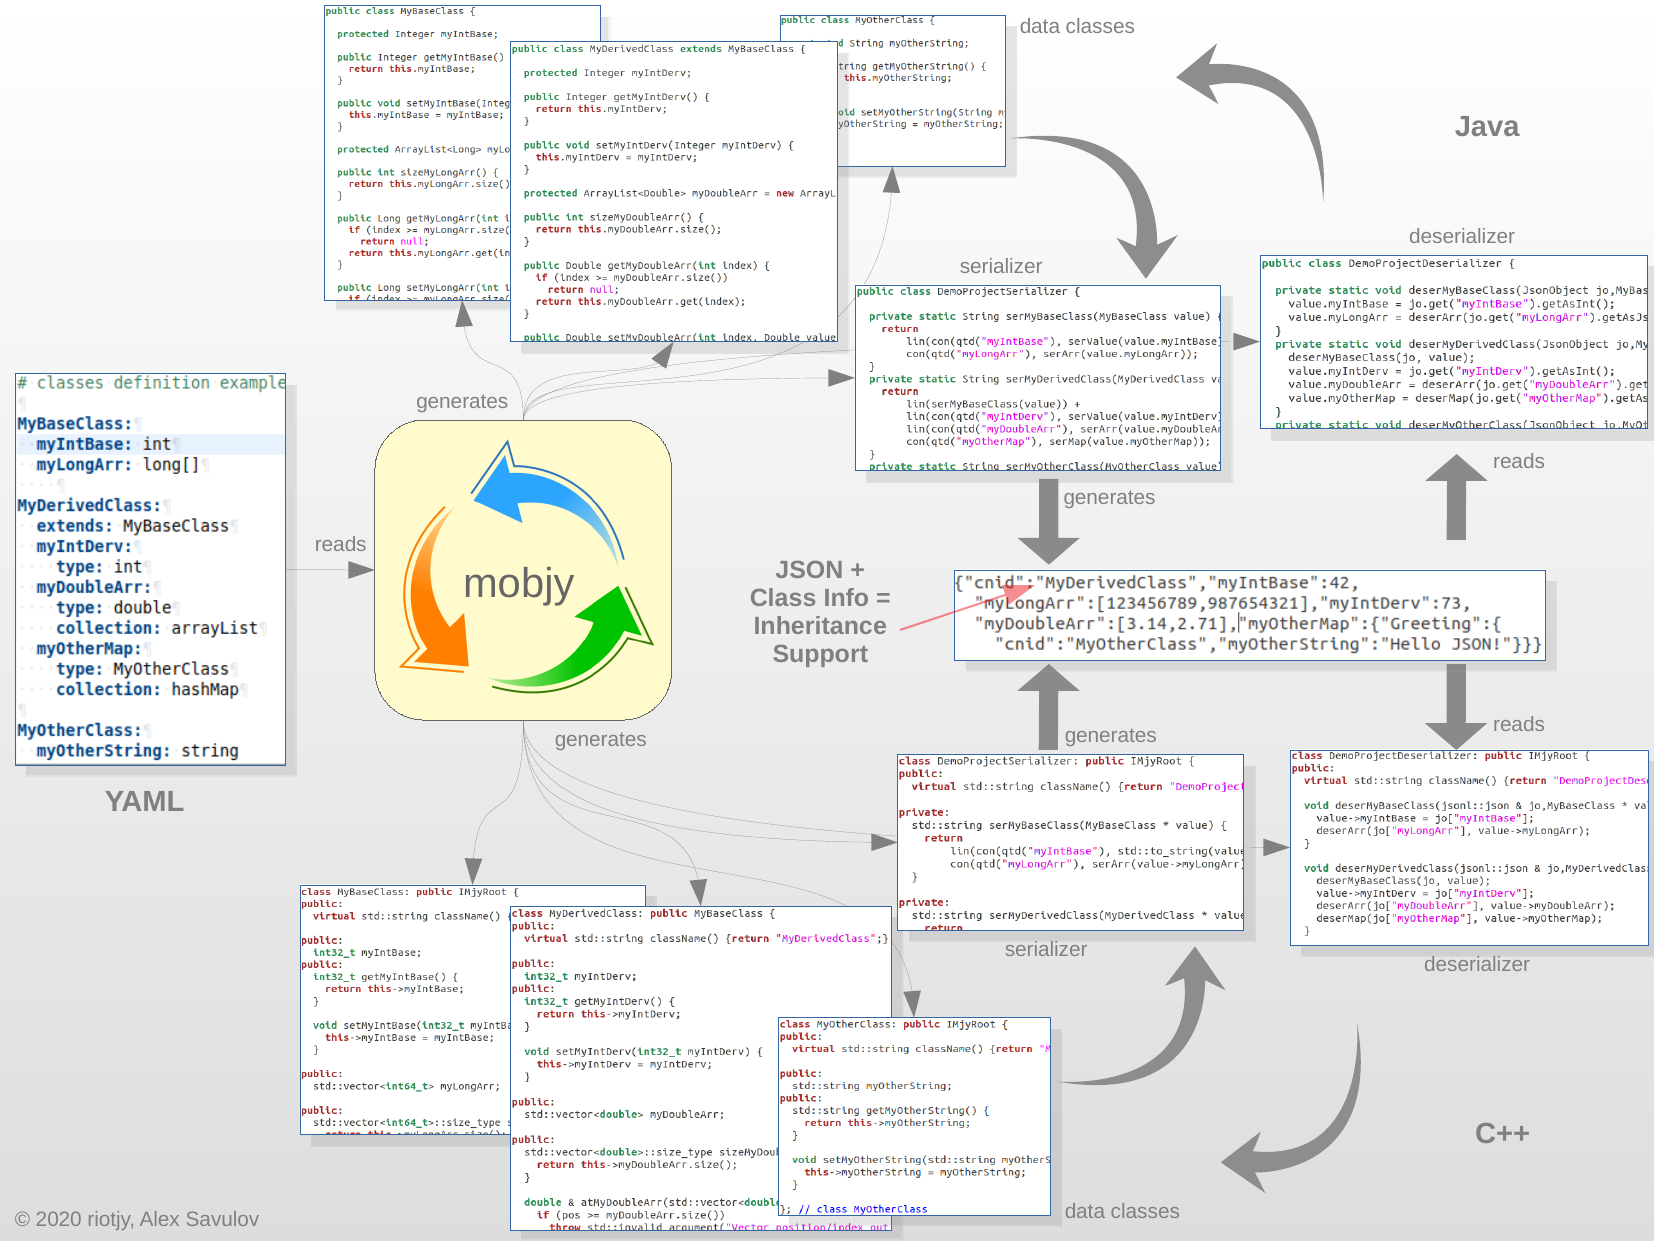

data classes
Java
deserializer
serializer
generates
mobjy
reads
generates
reads
JSON +
Class Info = Inheritance
Support
reads
generates
generates
YAML
serializer
deserializer
C++
data classes
© 2020 riotjy, Alex Savulov